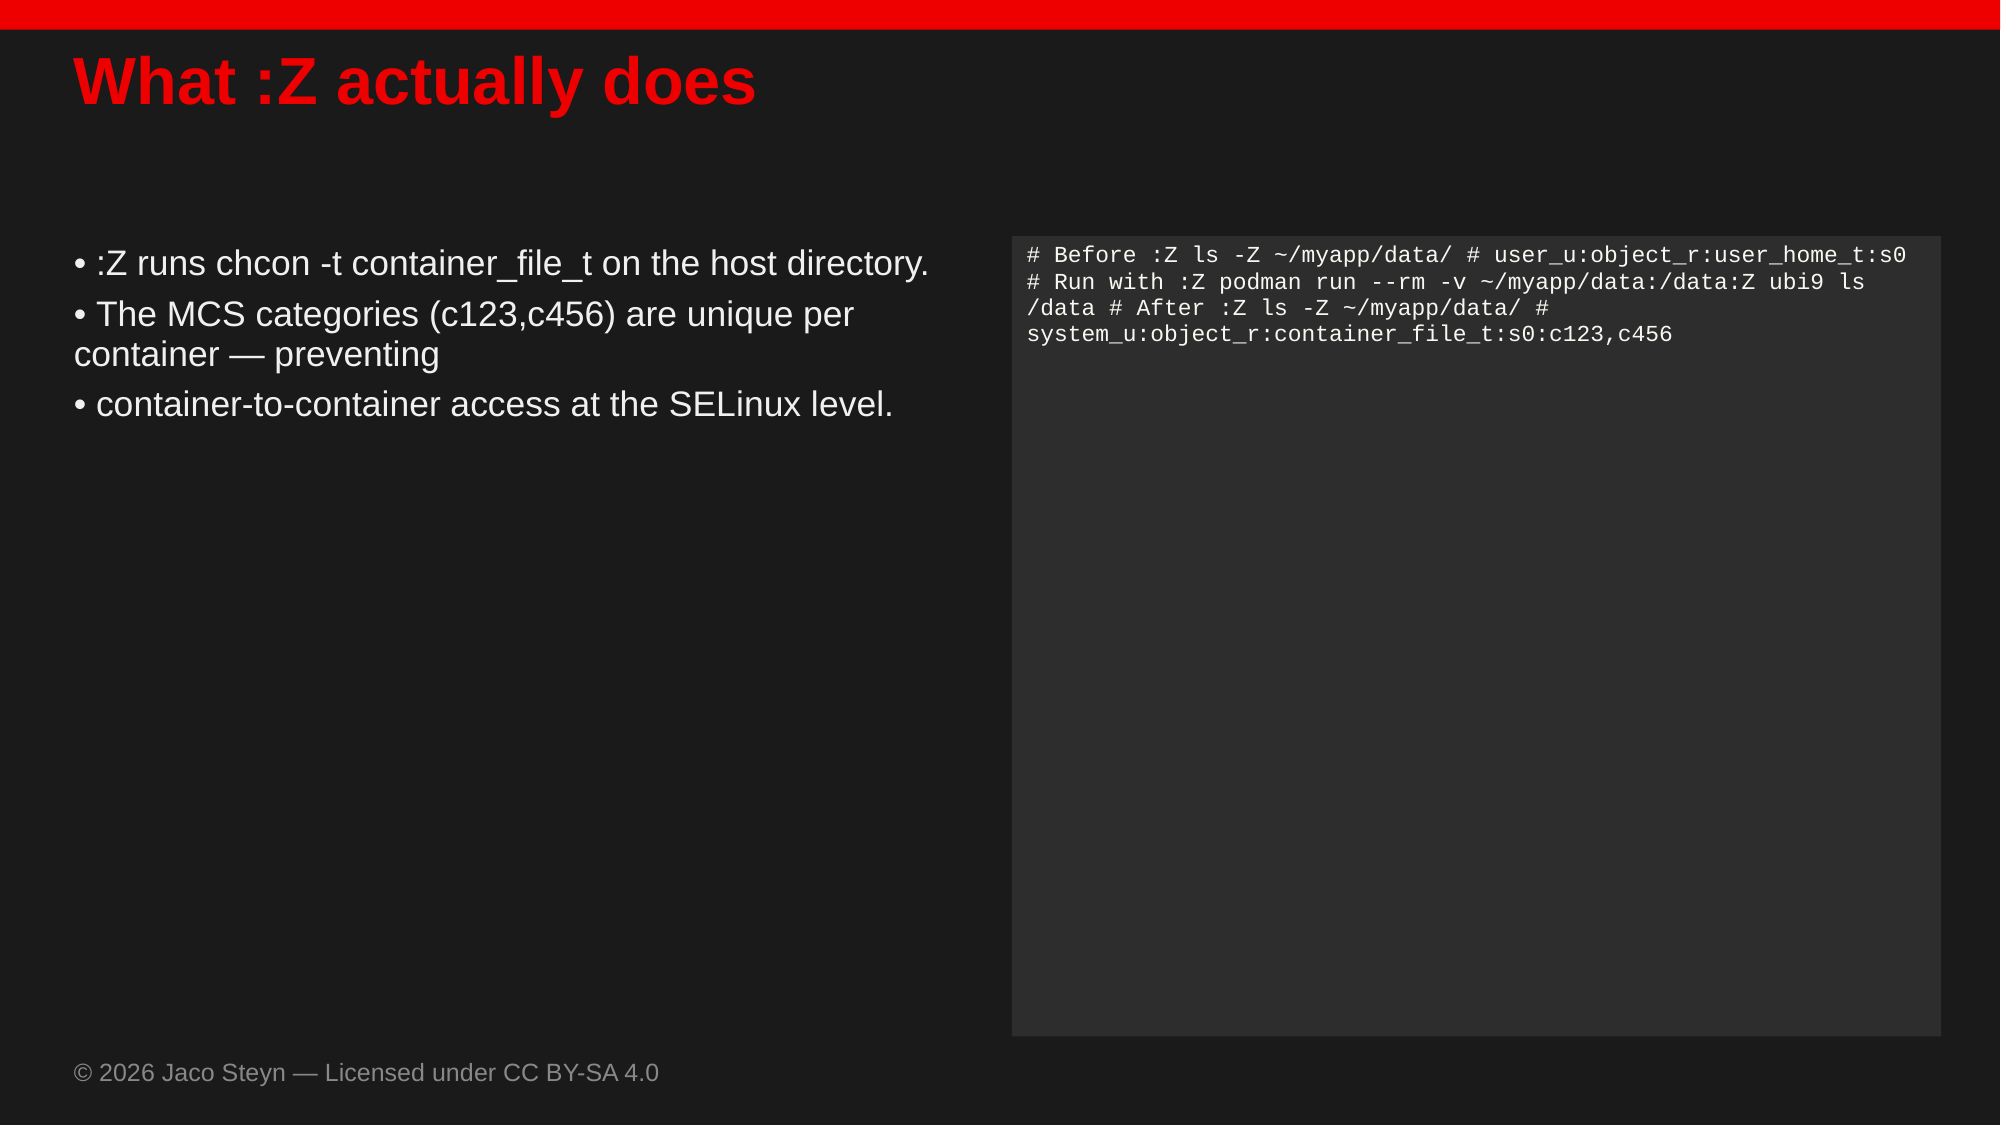

What :Z actually does
• :Z runs chcon -t container_file_t on the host directory.
• The MCS categories (c123,c456) are unique per container — preventing
• container-to-container access at the SELinux level.
# Before :Z ls -Z ~/myapp/data/ # user_u:object_r:user_home_t:s0 # Run with :Z podman run --rm -v ~/myapp/data:/data:Z ubi9 ls /data # After :Z ls -Z ~/myapp/data/ # system_u:object_r:container_file_t:s0:c123,c456
© 2026 Jaco Steyn — Licensed under CC BY-SA 4.0